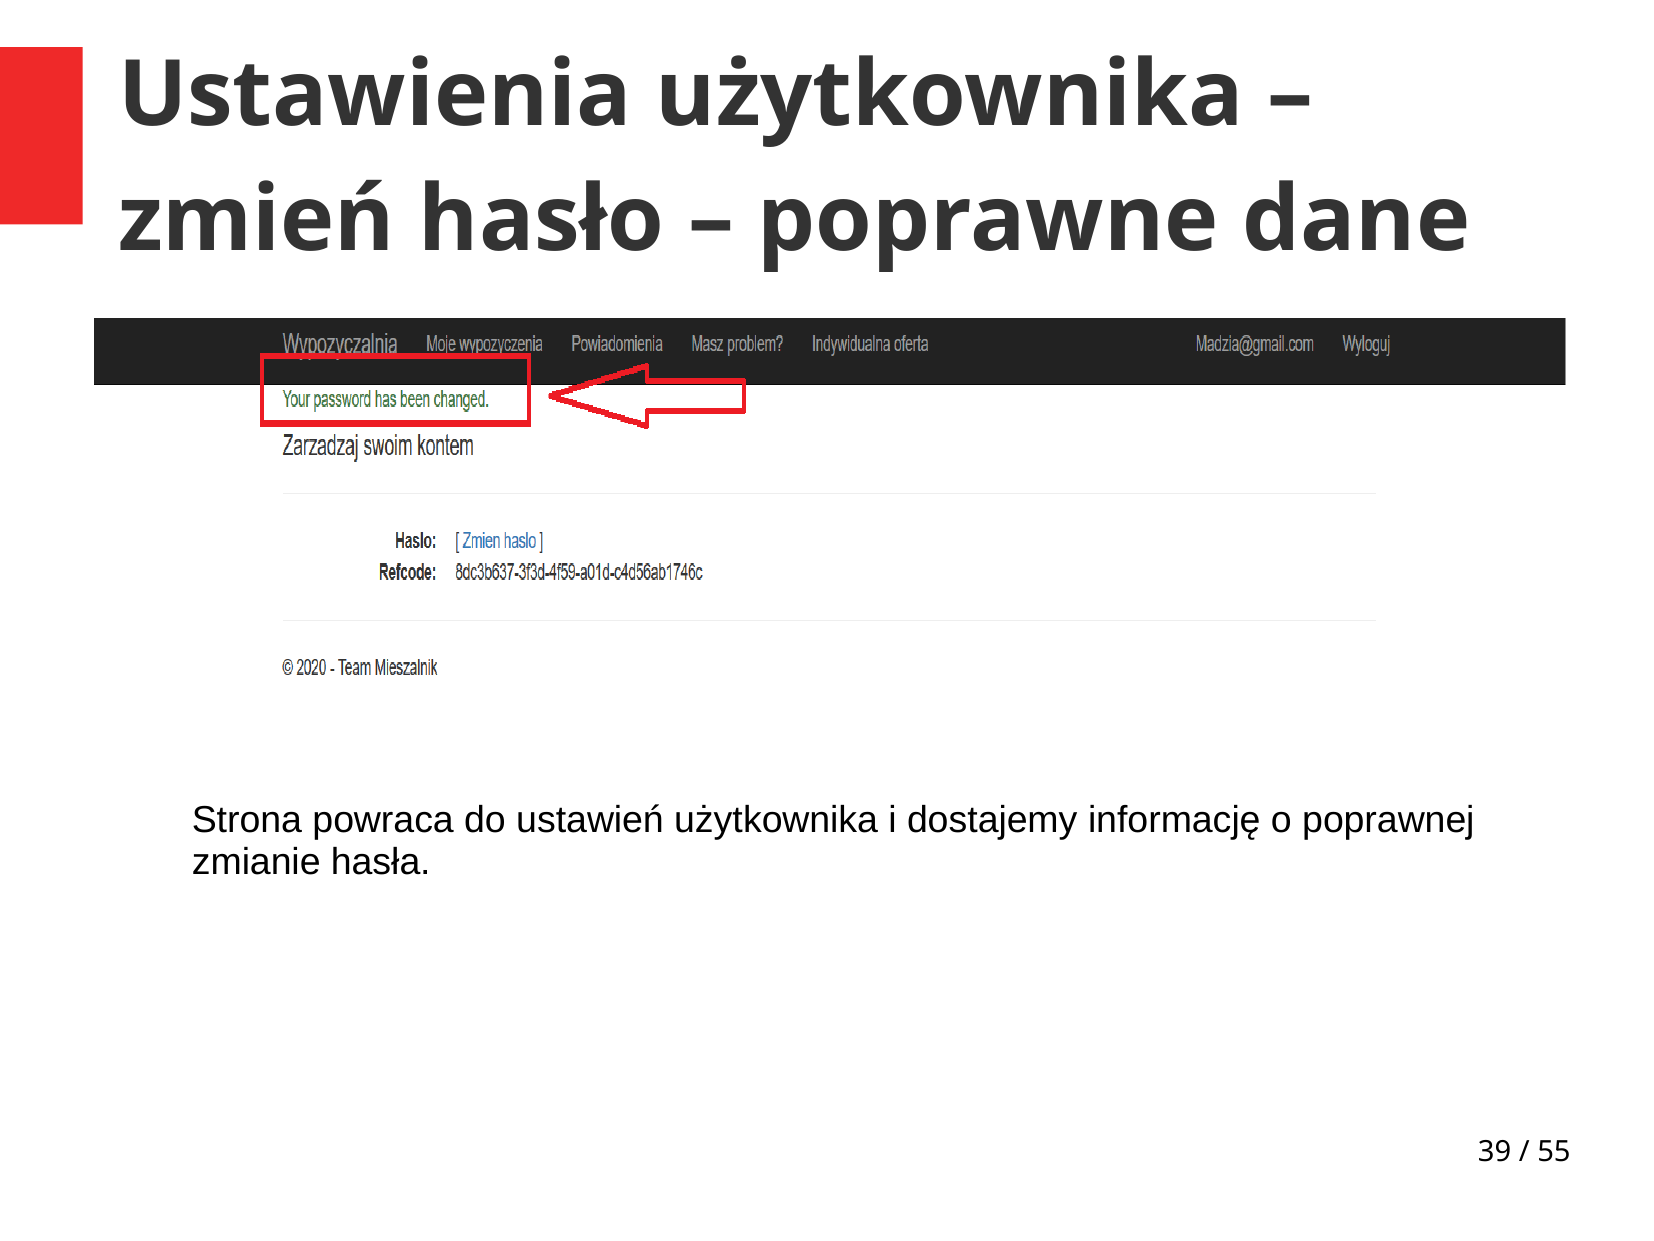

# Ustawienia użytkownika – zmień hasło – poprawne dane
Strona powraca do ustawień użytkownika i dostajemy informację o poprawnej zmianie hasła.
39